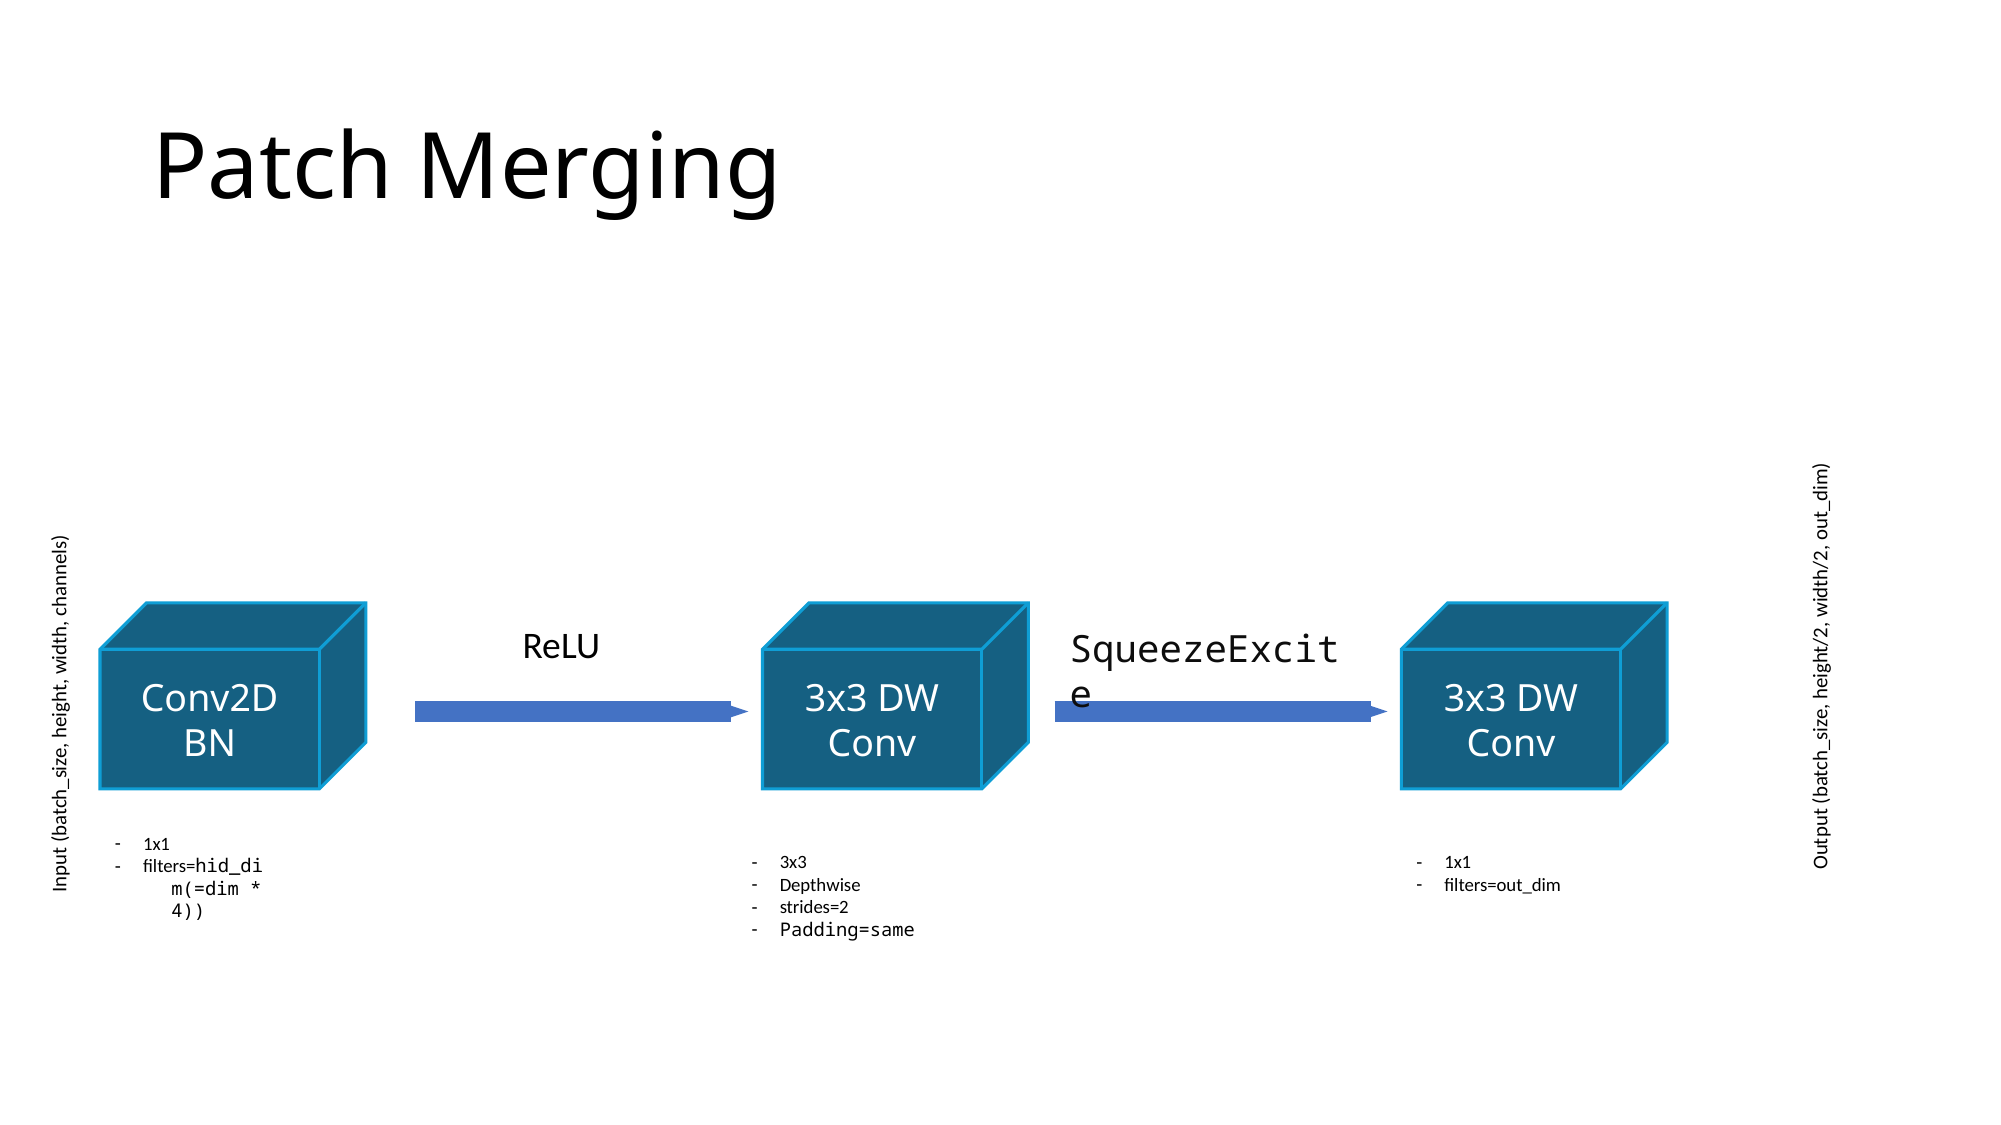

# Patch Merging
Conv2D BN
3x3 DW Conv
3x3 DW Conv
ReLU
SqueezeExcite
Output (batch_size, height/2, width/2, out_dim)
Input (batch_size, height, width, channels)
1x1
filters=hid_dim(=dim * 4))
3x3
Depthwise
strides=2
Padding=same
1x1
filters=out_dim